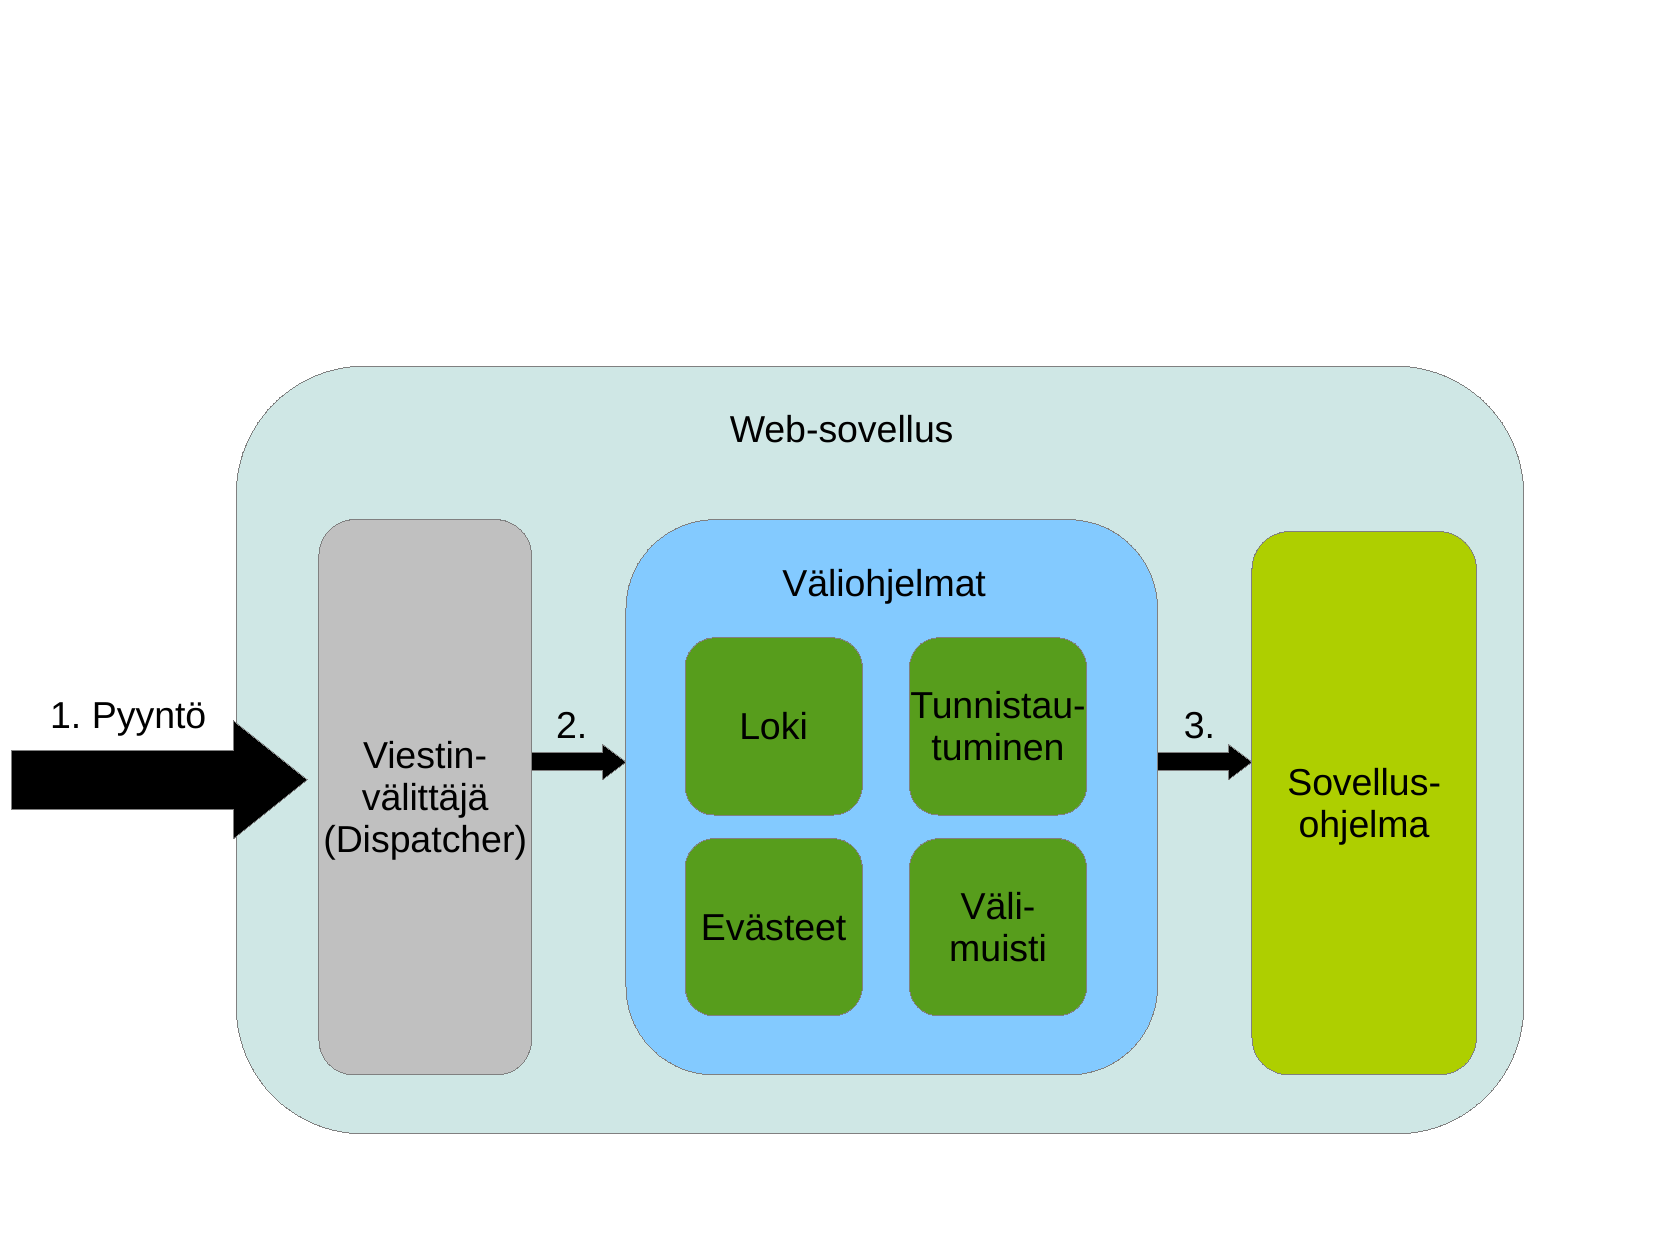

Web-sovellus
Viestin-
välittäjä
(Dispatcher)
Sovellus-
ohjelma
Väliohjelmat
Loki
Tunnistau-
tuminen
1. Pyyntö
2.
3.
Evästeet
Väli-
muisti